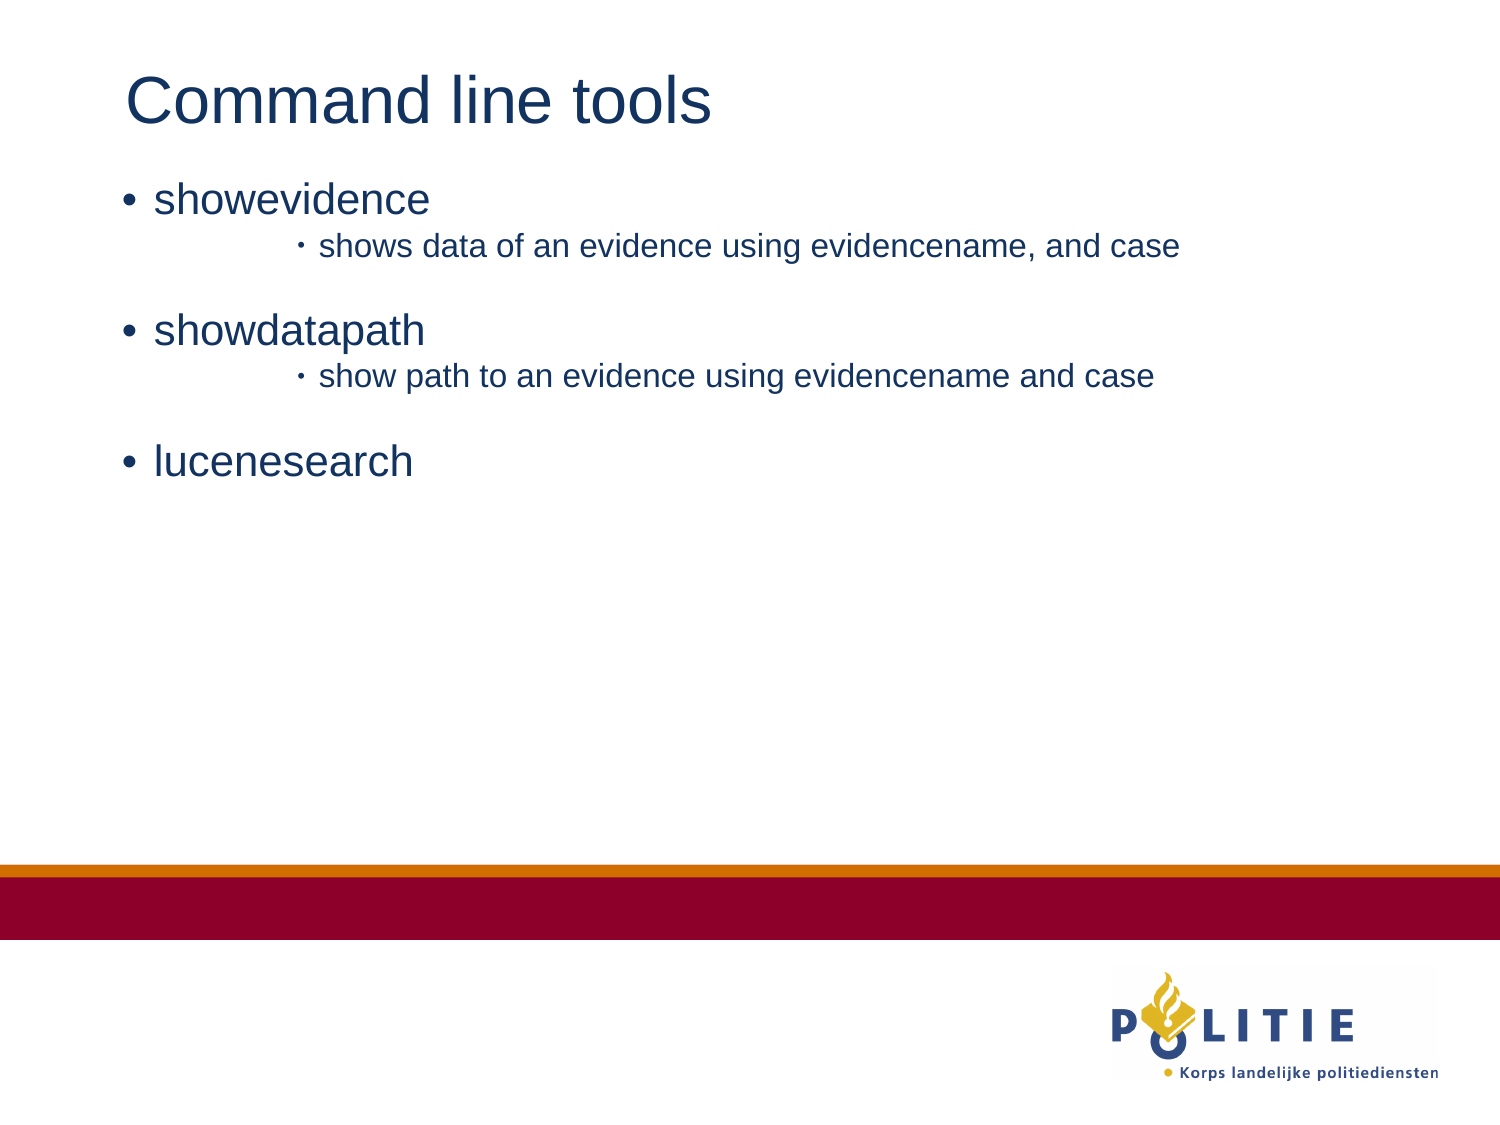

# Command line tools
showevidence
shows data of an evidence using evidencename, and case
showdatapath
show path to an evidence using evidencename and case
lucenesearch